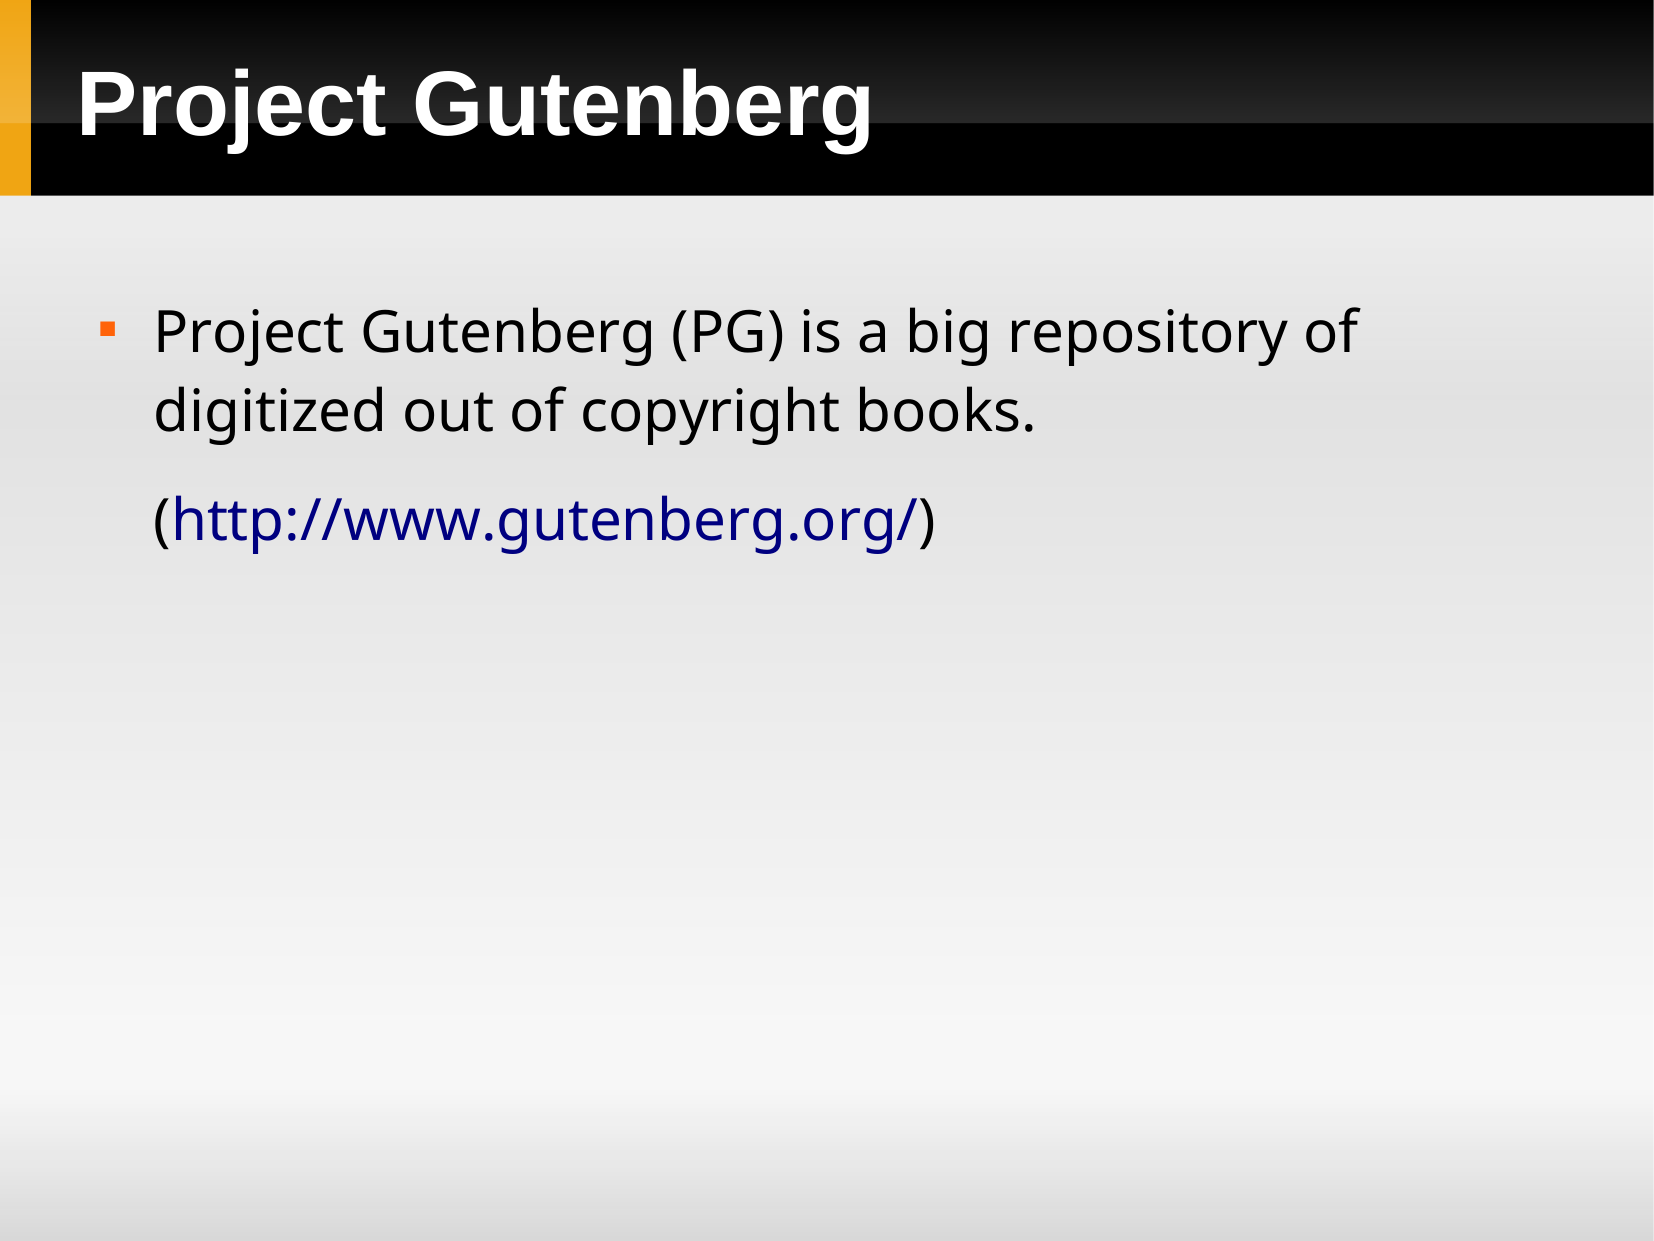

# Project Gutenberg
Project Gutenberg (PG) is a big repository of digitized out of copyright books.
(http://www.gutenberg.org/)